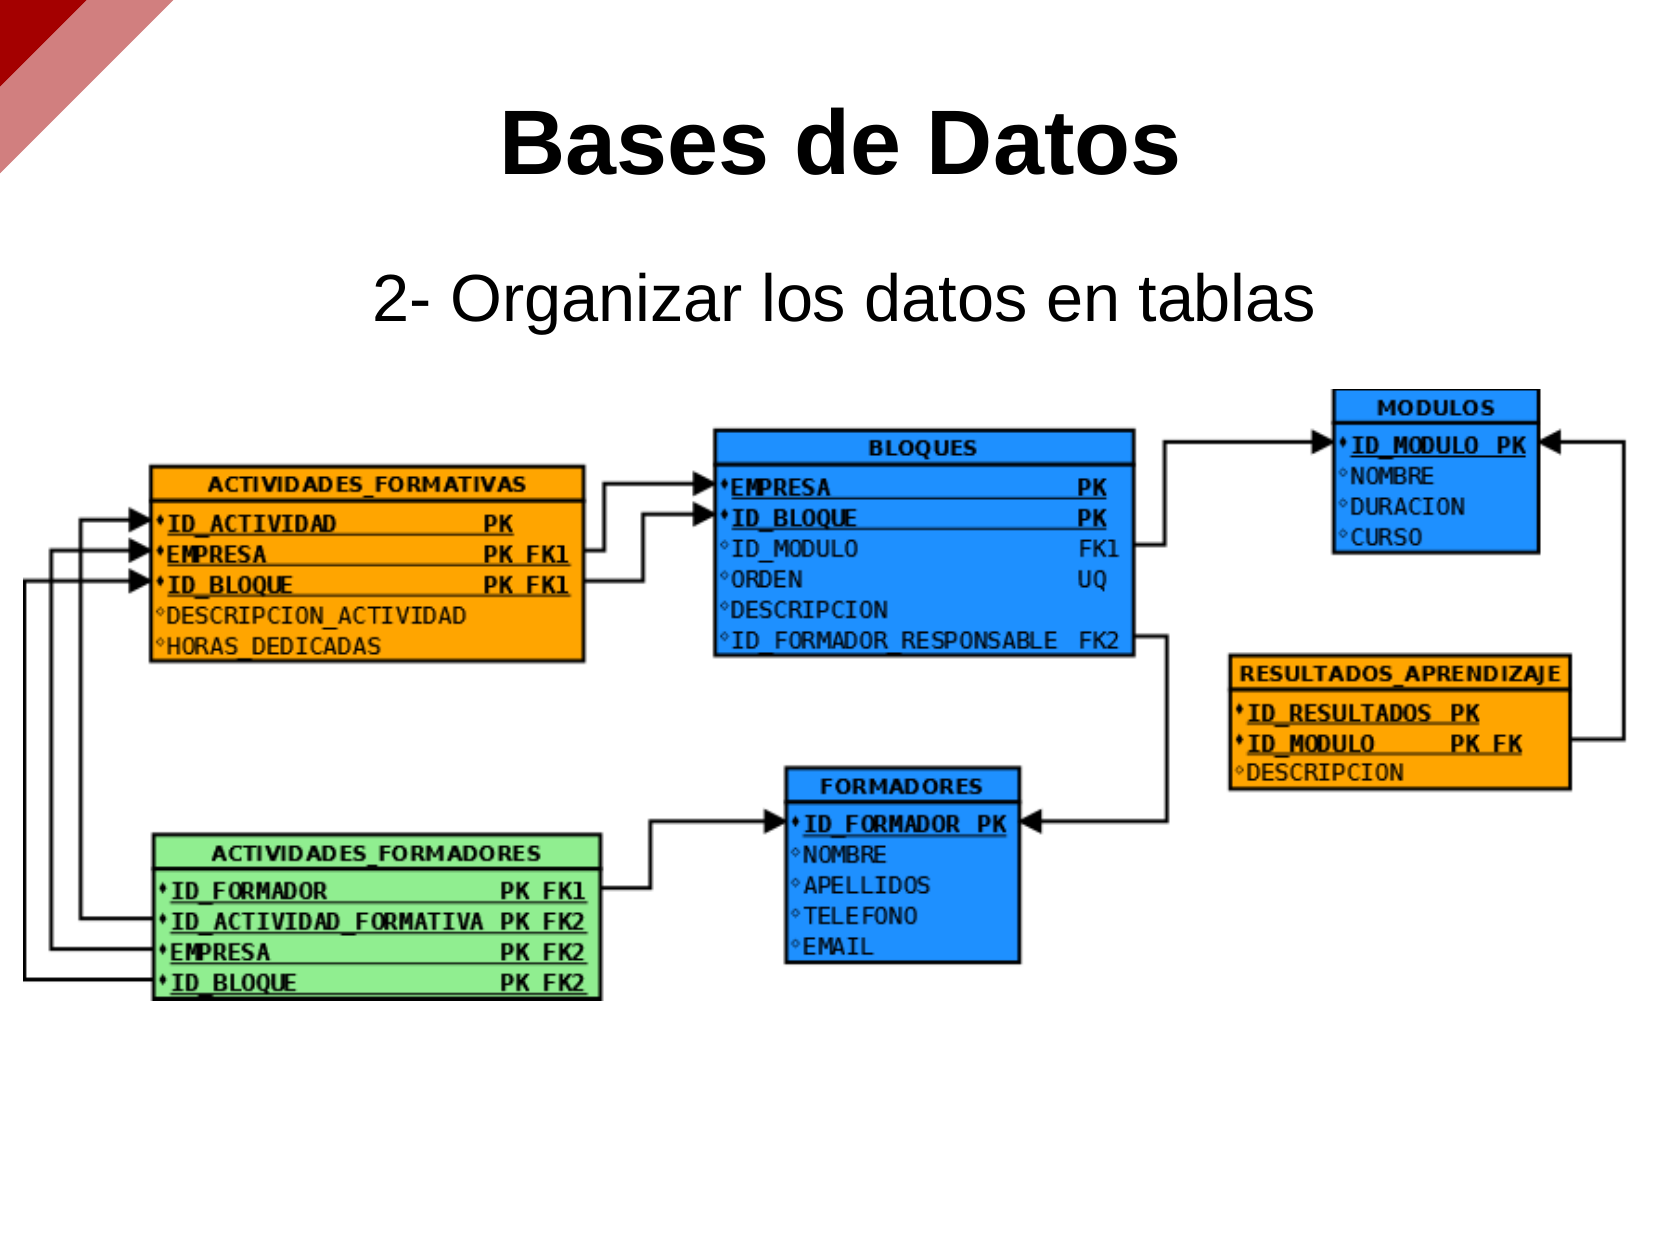

Bases de Datos
2- Organizar los datos en tablas